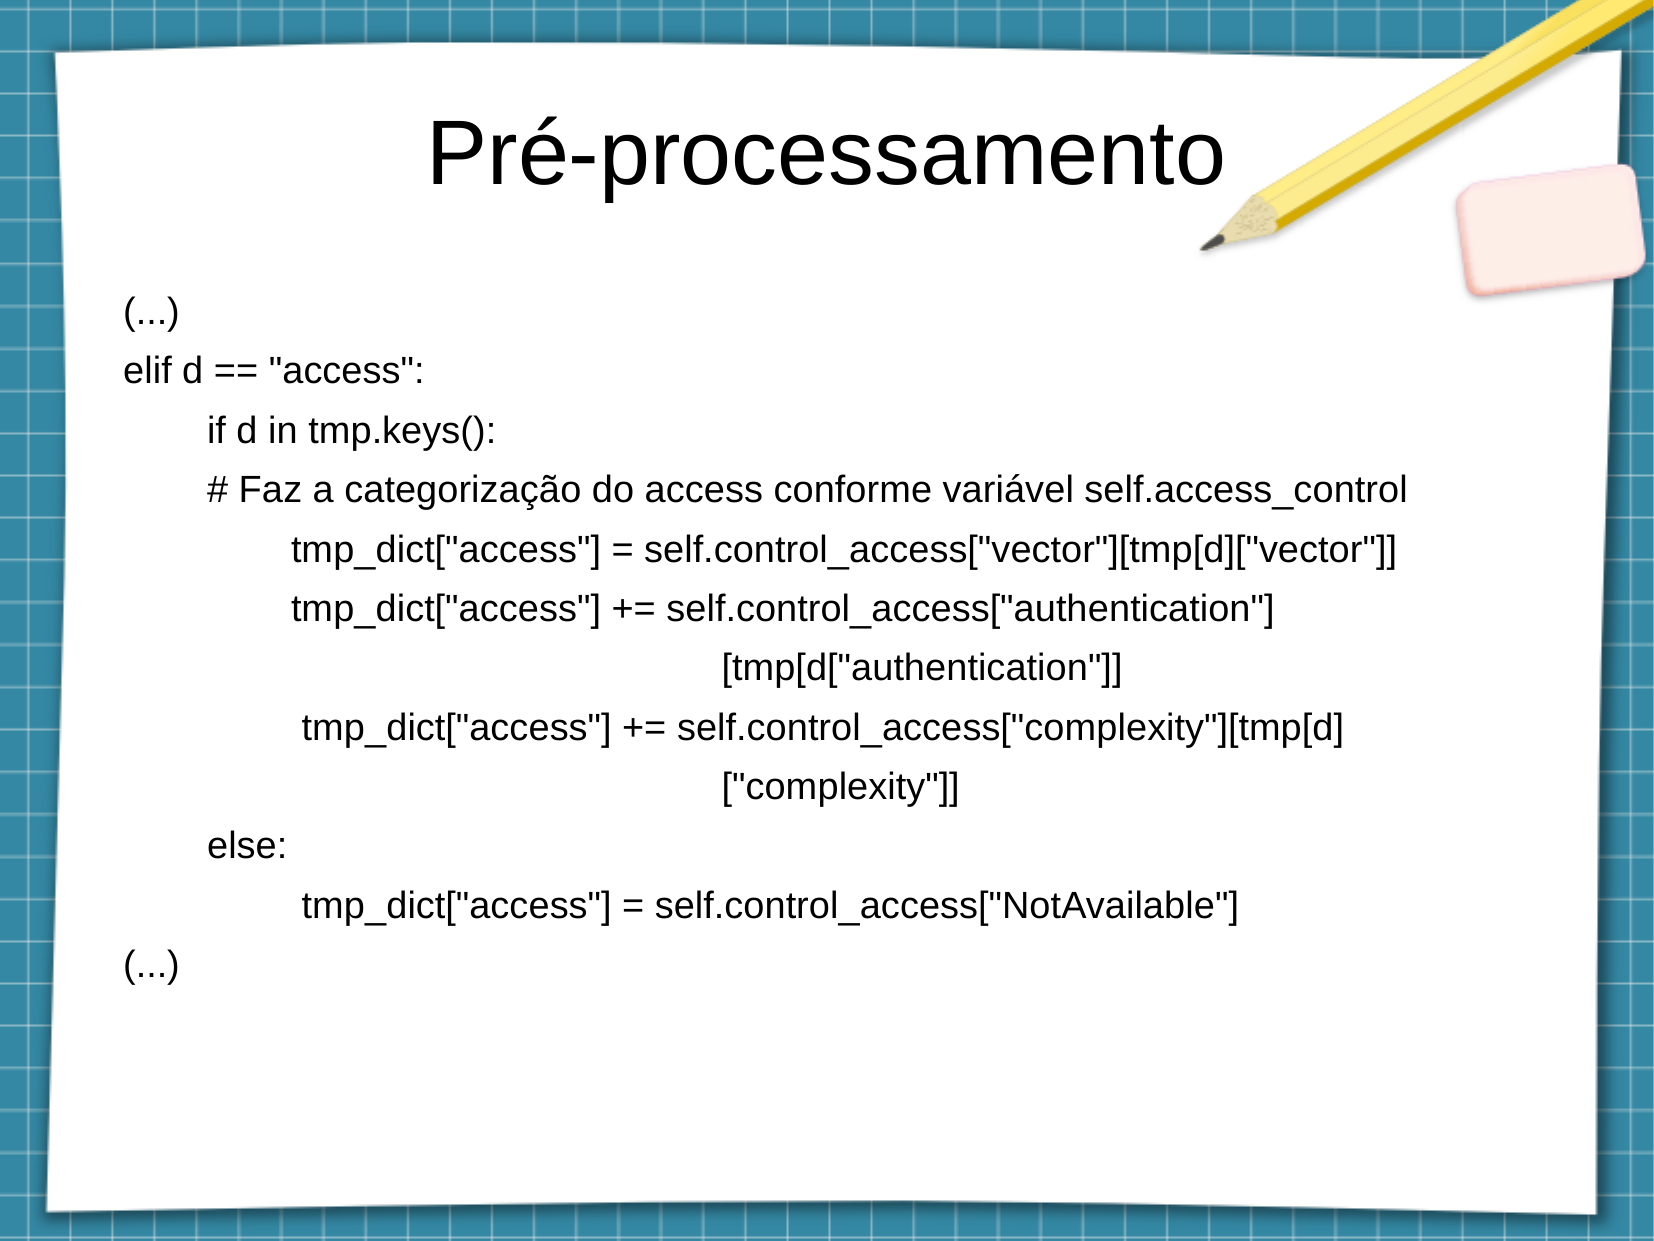

# Pré-processamento
(...)
elif d == "access":
 if d in tmp.keys():
 # Faz a categorização do access conforme variável self.access_control
 tmp_dict["access"] = self.control_access["vector"][tmp[d]["vector"]]
 tmp_dict["access"] += self.control_access["authentication"]
 [tmp[d["authentication"]]
 tmp_dict["access"] += self.control_access["complexity"][tmp[d]
 ["complexity"]]
 else:
 tmp_dict["access"] = self.control_access["NotAvailable"]
(...)